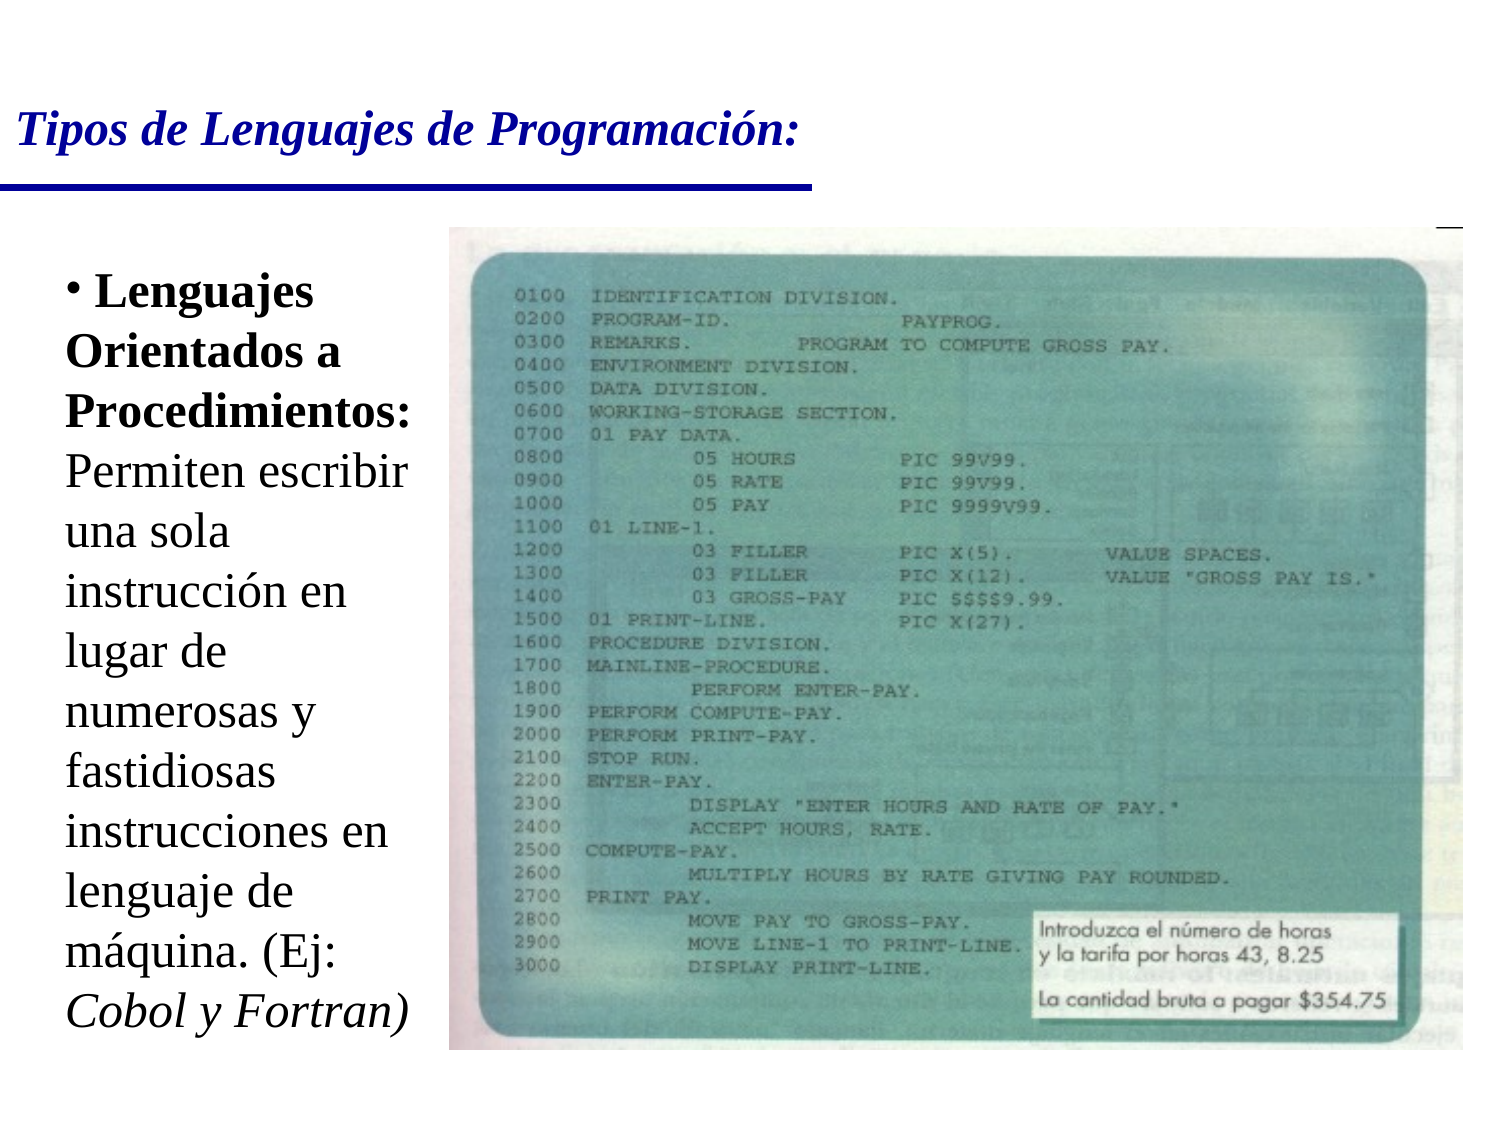

Tipos de Lenguajes de Programación:
 Lenguajes Orientados a Procedimientos: Permiten escribir una sola instrucción en lugar de numerosas y fastidiosas instrucciones en lenguaje de máquina. (Ej: Cobol y Fortran)